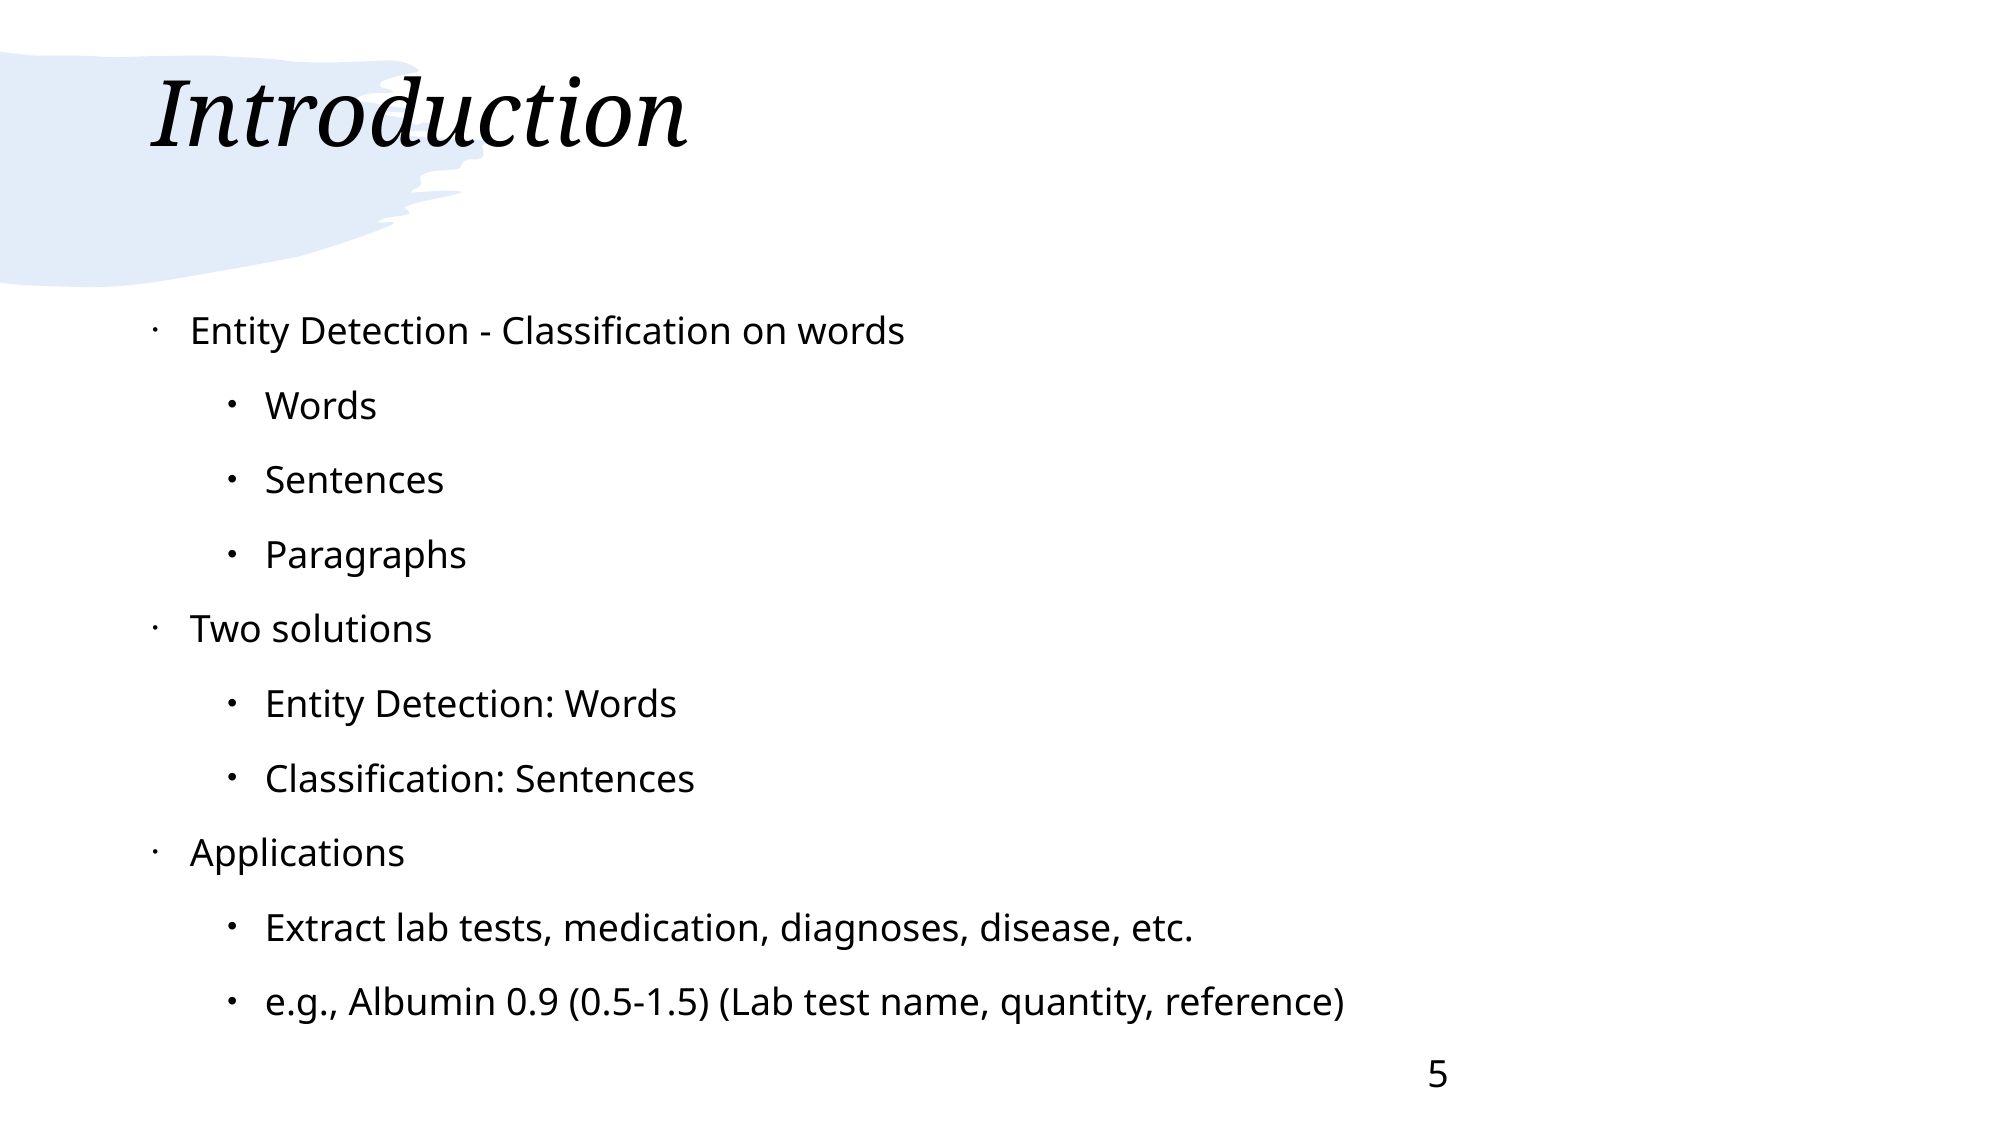

# Introduction
Entity Detection - Classification on words
Words
Sentences
Paragraphs
Two solutions
Entity Detection: Words
Classification: Sentences
Applications
Extract lab tests, medication, diagnoses, disease, etc.
e.g., Albumin 0.9 (0.5-1.5) (Lab test name, quantity, reference)